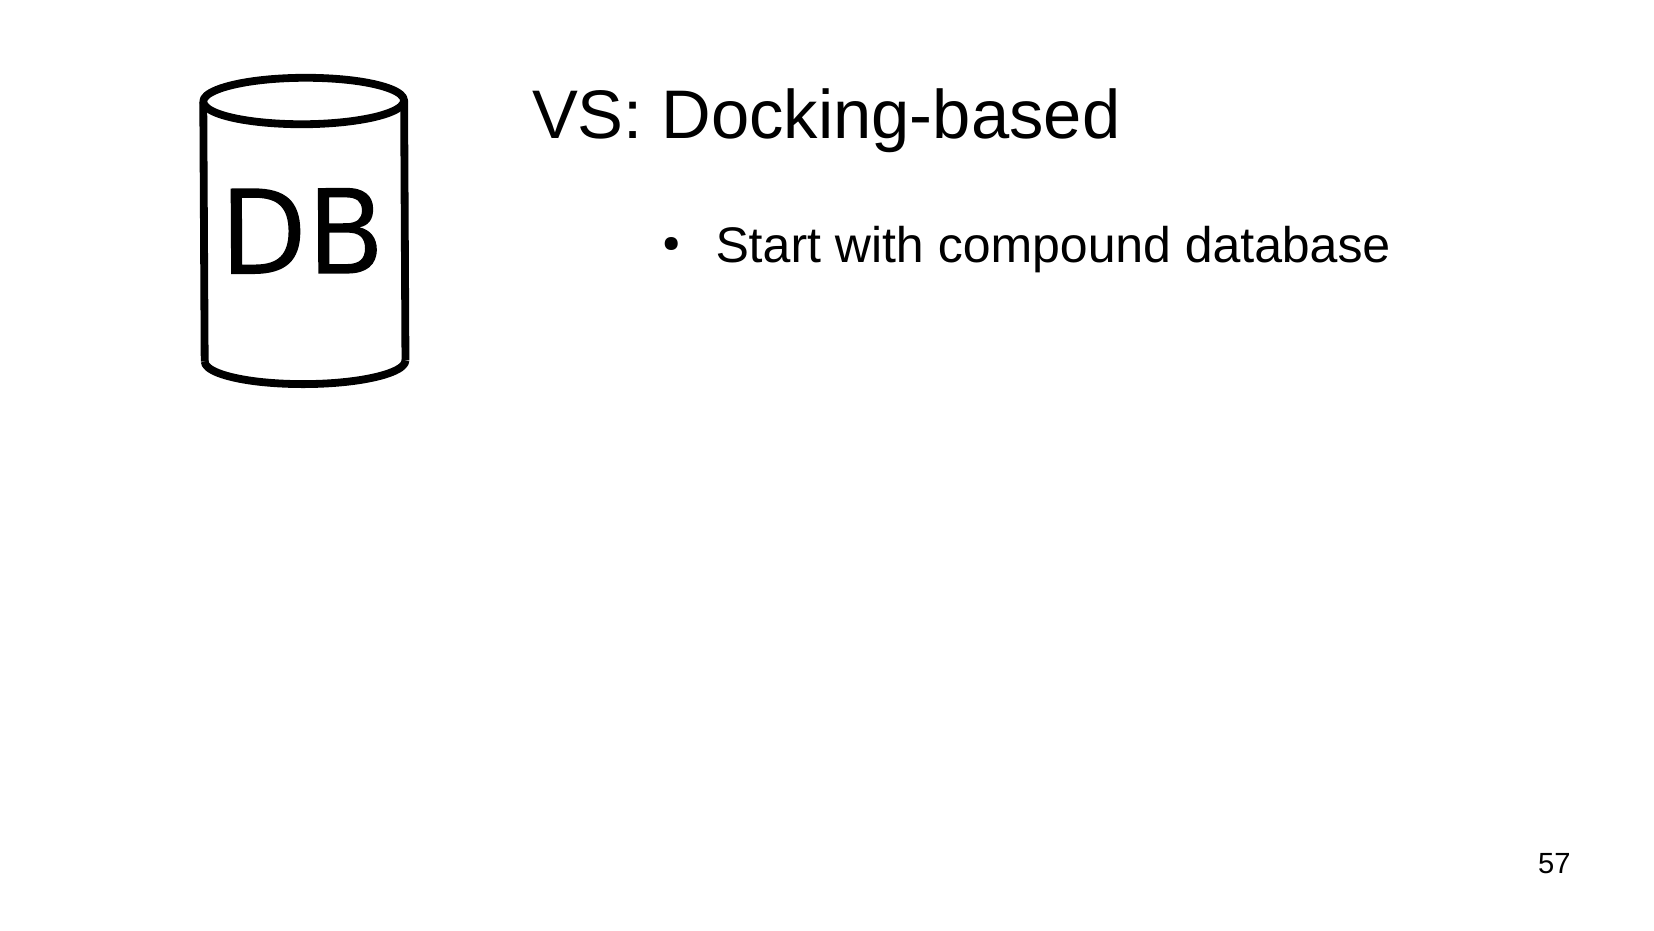

# VS: Docking-based
Start with compound database
57